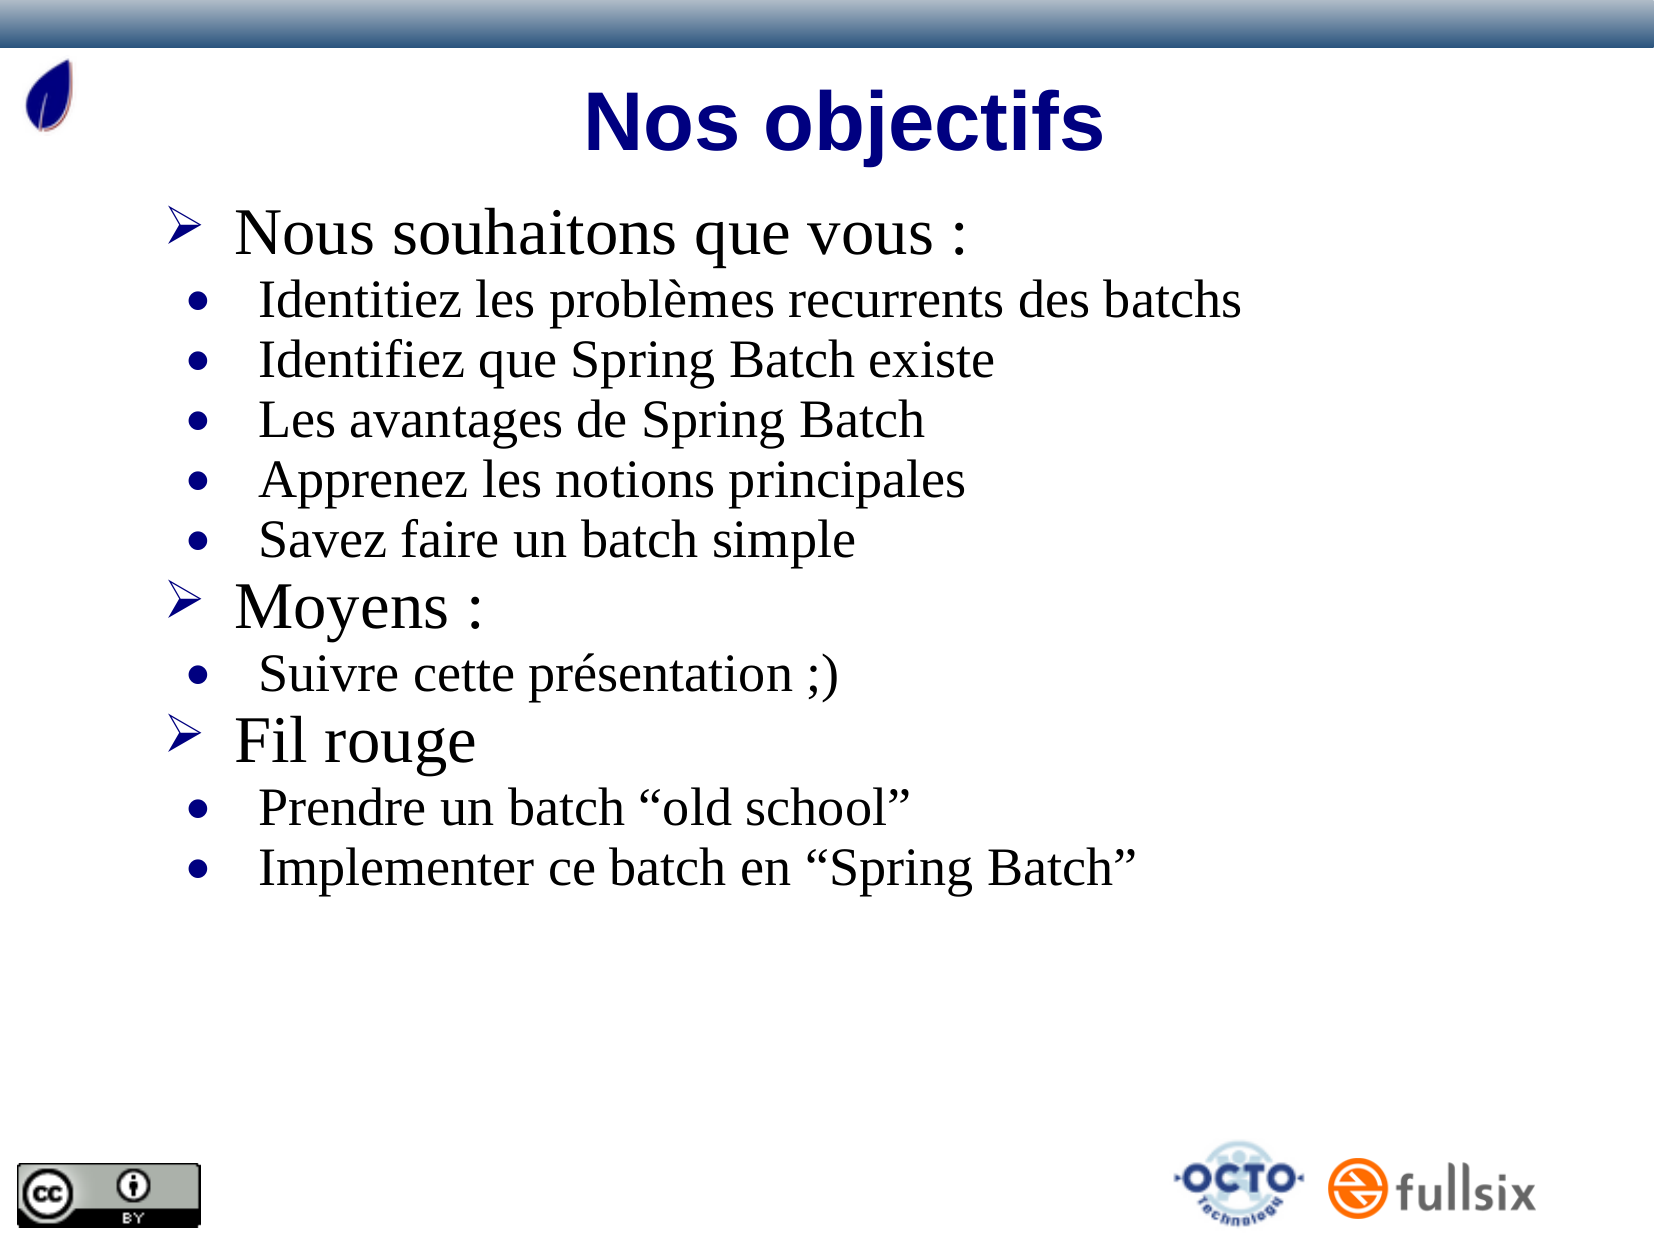

# Nos objectifs
Nous souhaitons que vous :
Identitiez les problèmes recurrents des batchs
Identifiez que Spring Batch existe
Les avantages de Spring Batch
Apprenez les notions principales
Savez faire un batch simple
Moyens :
Suivre cette présentation ;)
Fil rouge
Prendre un batch “old school”
Implementer ce batch en “Spring Batch”